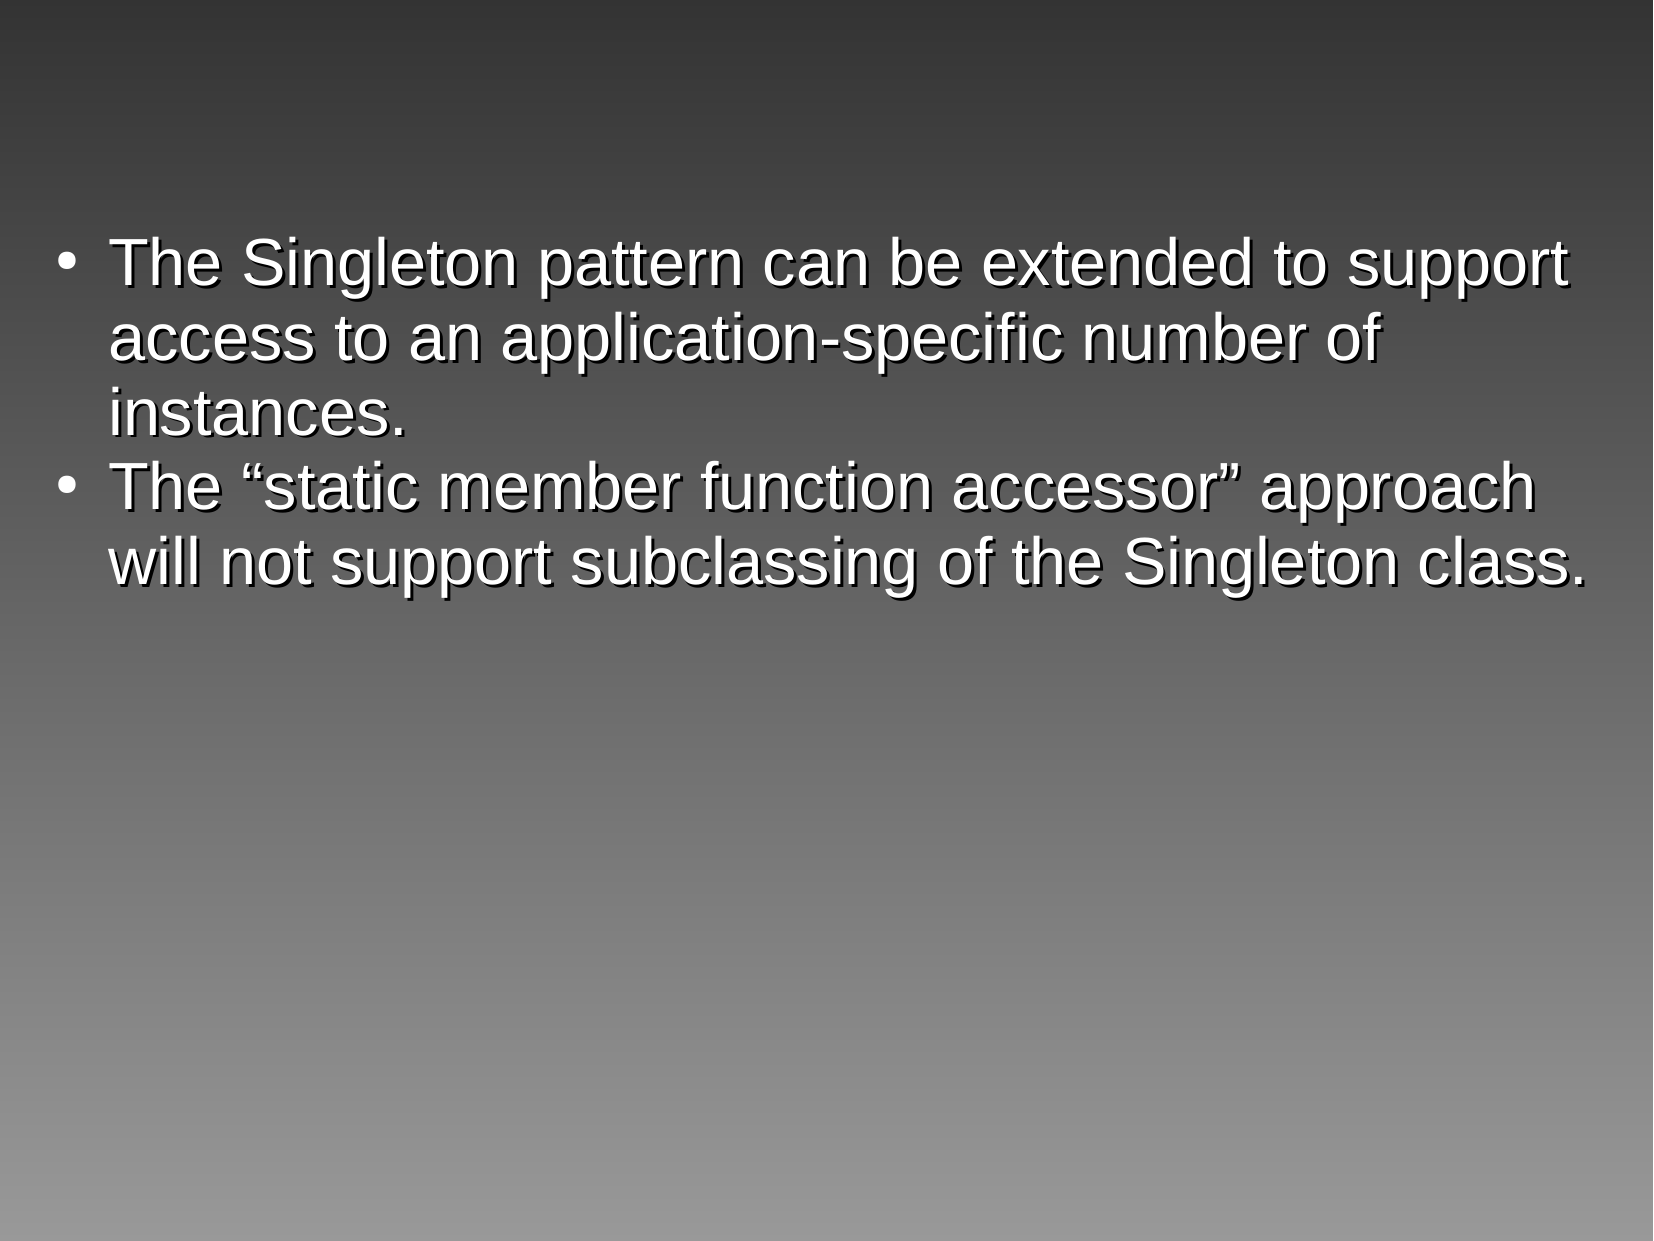

#
The Singleton pattern can be extended to support access to an application-specific number of instances.
The “static member function accessor” approach will not support subclassing of the Singleton class.